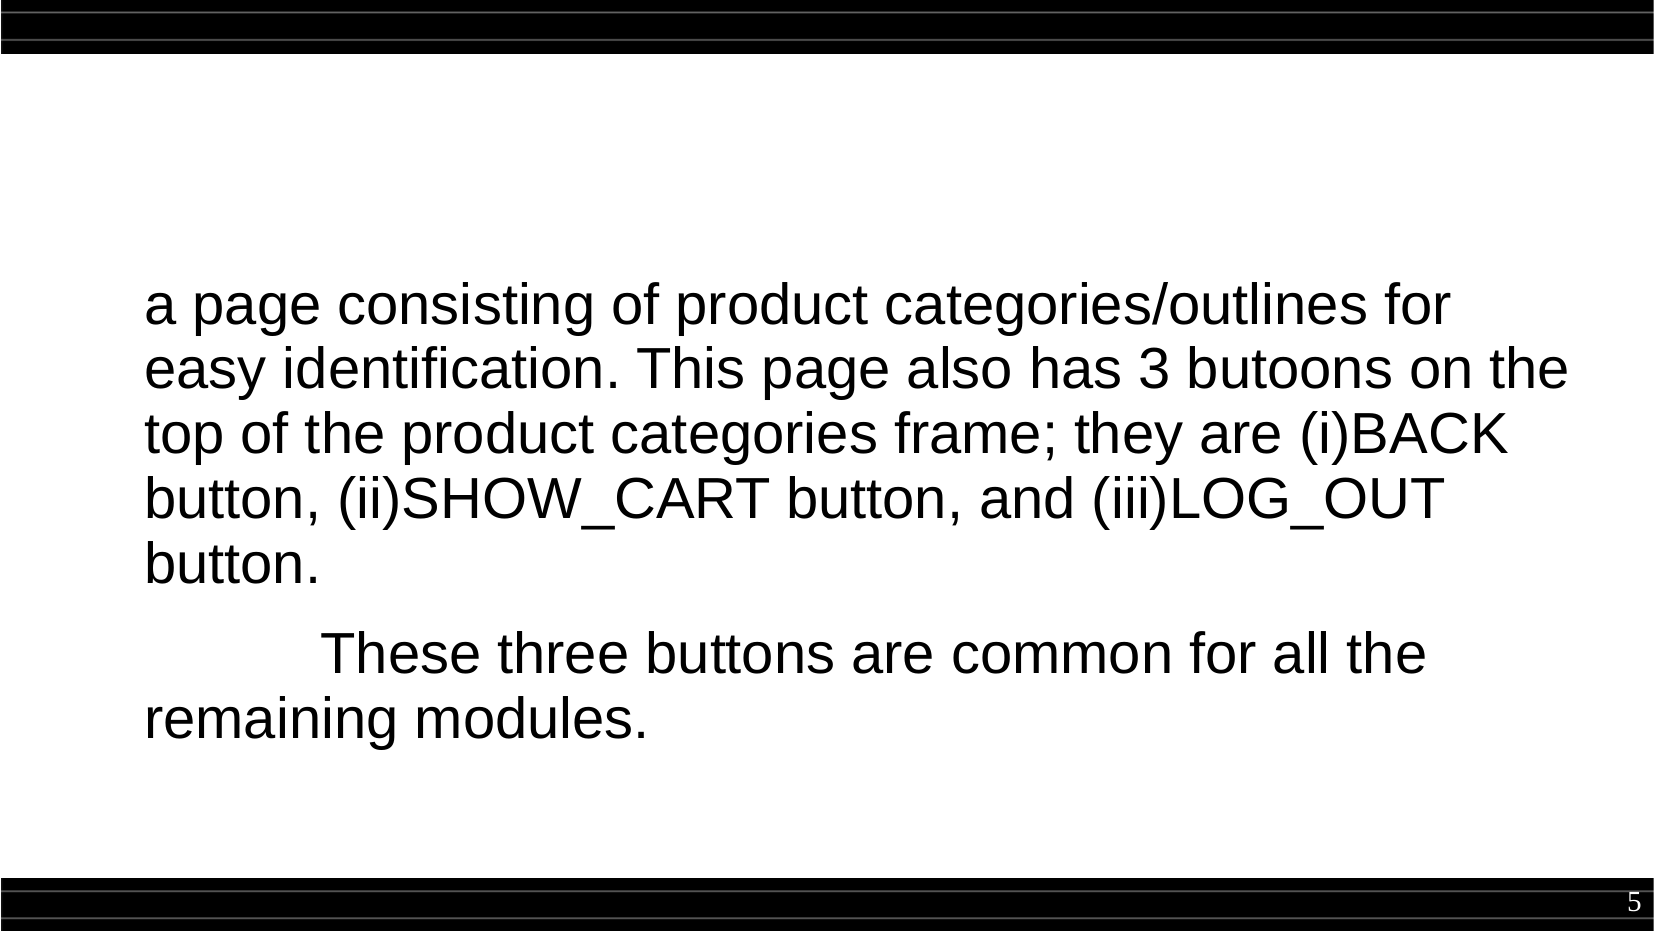

#
a page consisting of product categories/outlines for easy identification. This page also has 3 butoons on the top of the product categories frame; they are (i)BACK button, (ii)SHOW_CART button, and (iii)LOG_OUT button.
 These three buttons are common for all the remaining modules.